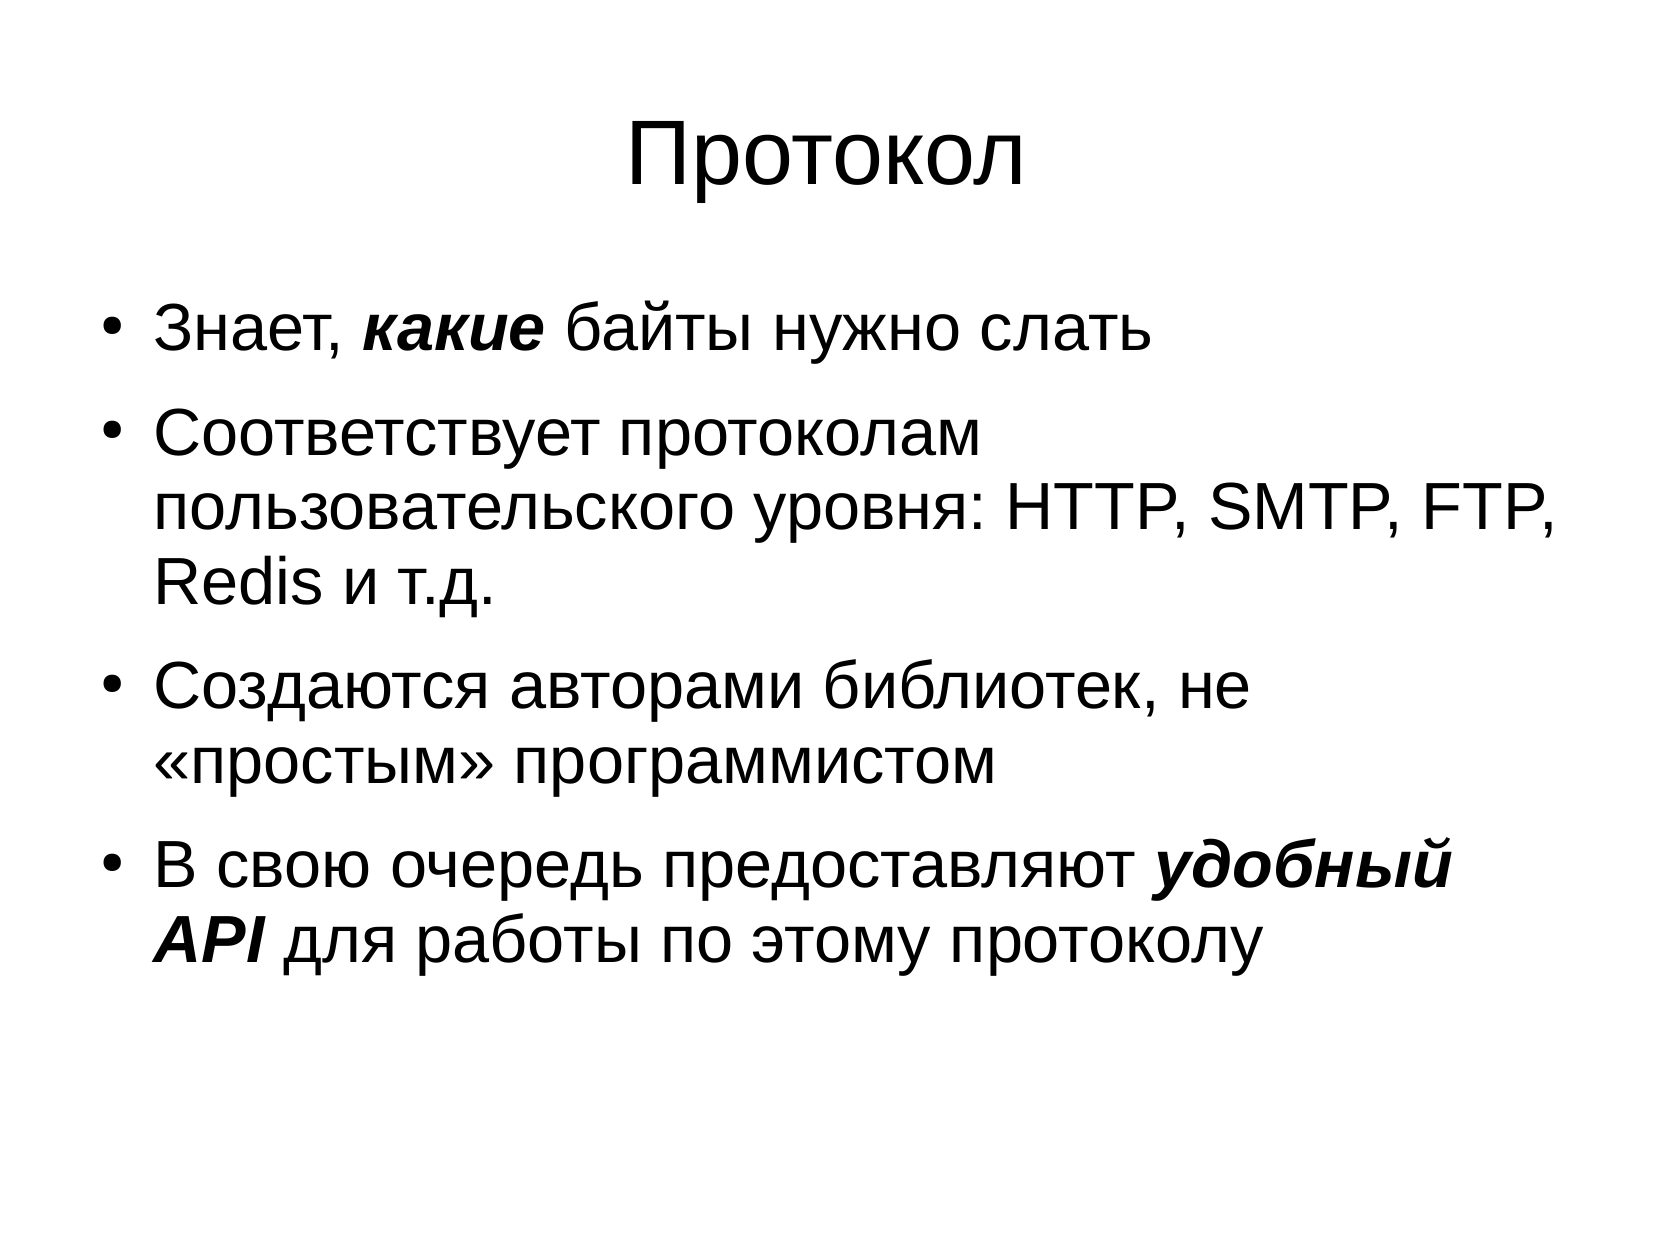

# Протокол
Знает, какие байты нужно слать
Соответствует протоколам пользовательского уровня: HTTP, SMTP, FTP, Redis и т.д.
Создаются авторами библиотек, не «простым» программистом
В свою очередь предоставляют удобный API для работы по этому протоколу